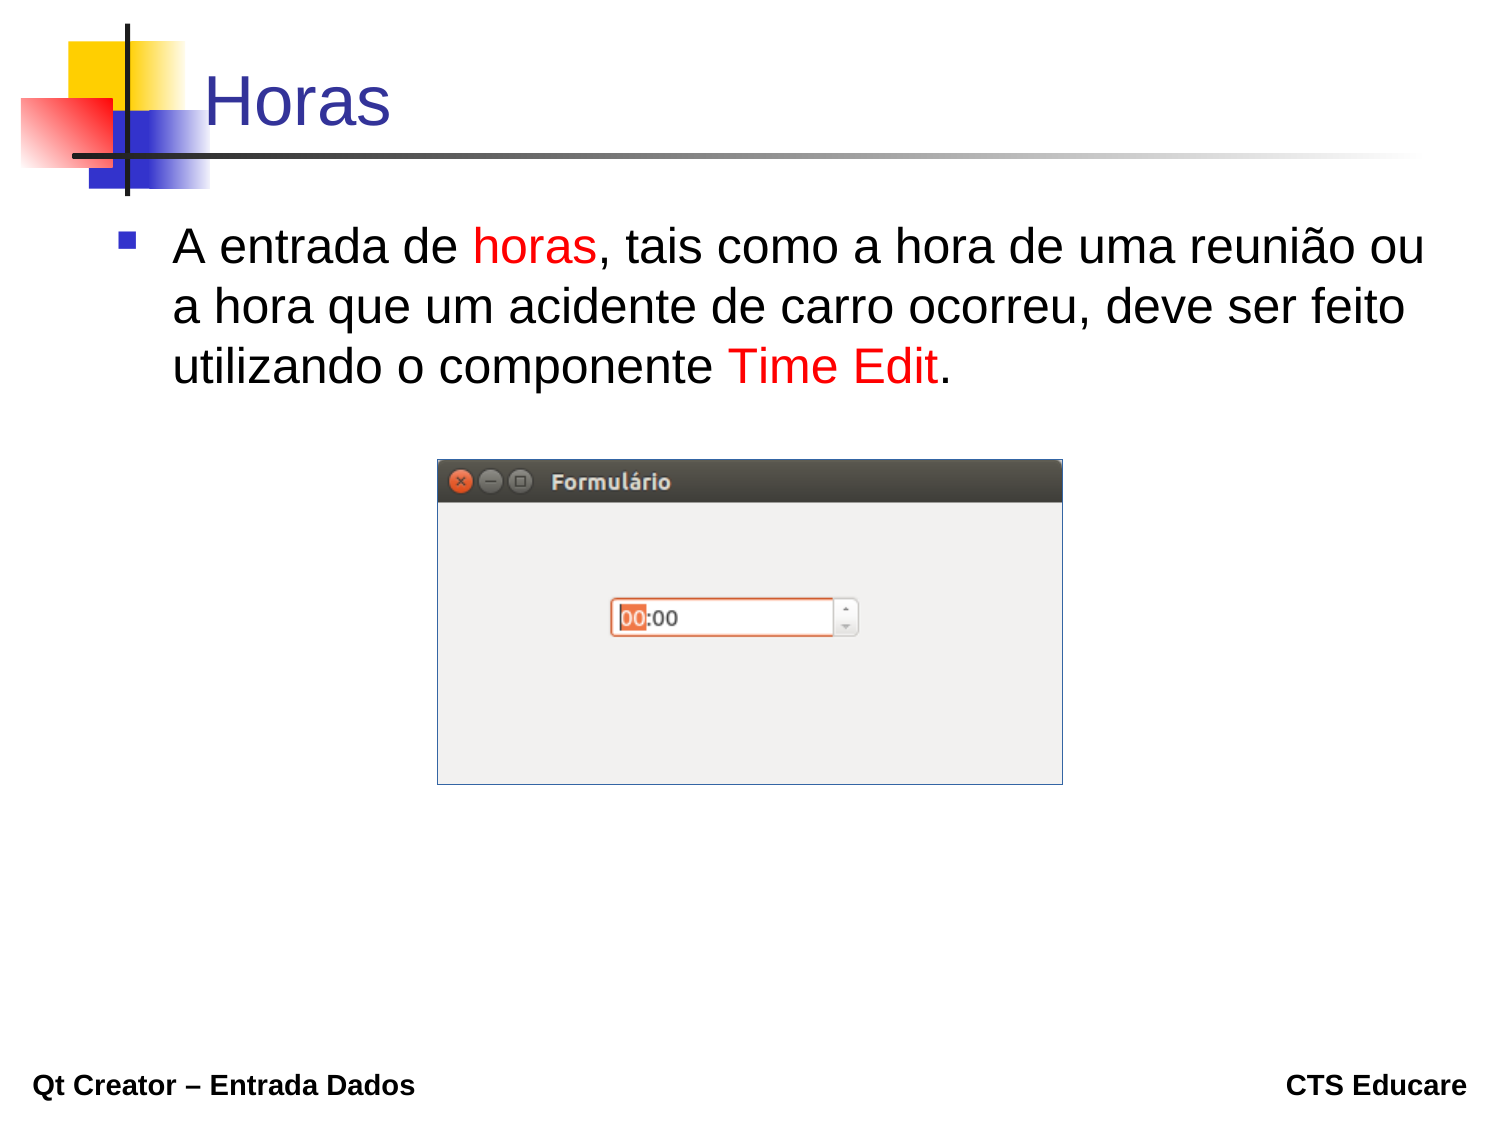

# Horas
A entrada de horas, tais como a hora de uma reunião ou a hora que um acidente de carro ocorreu, deve ser feito utilizando o componente Time Edit.